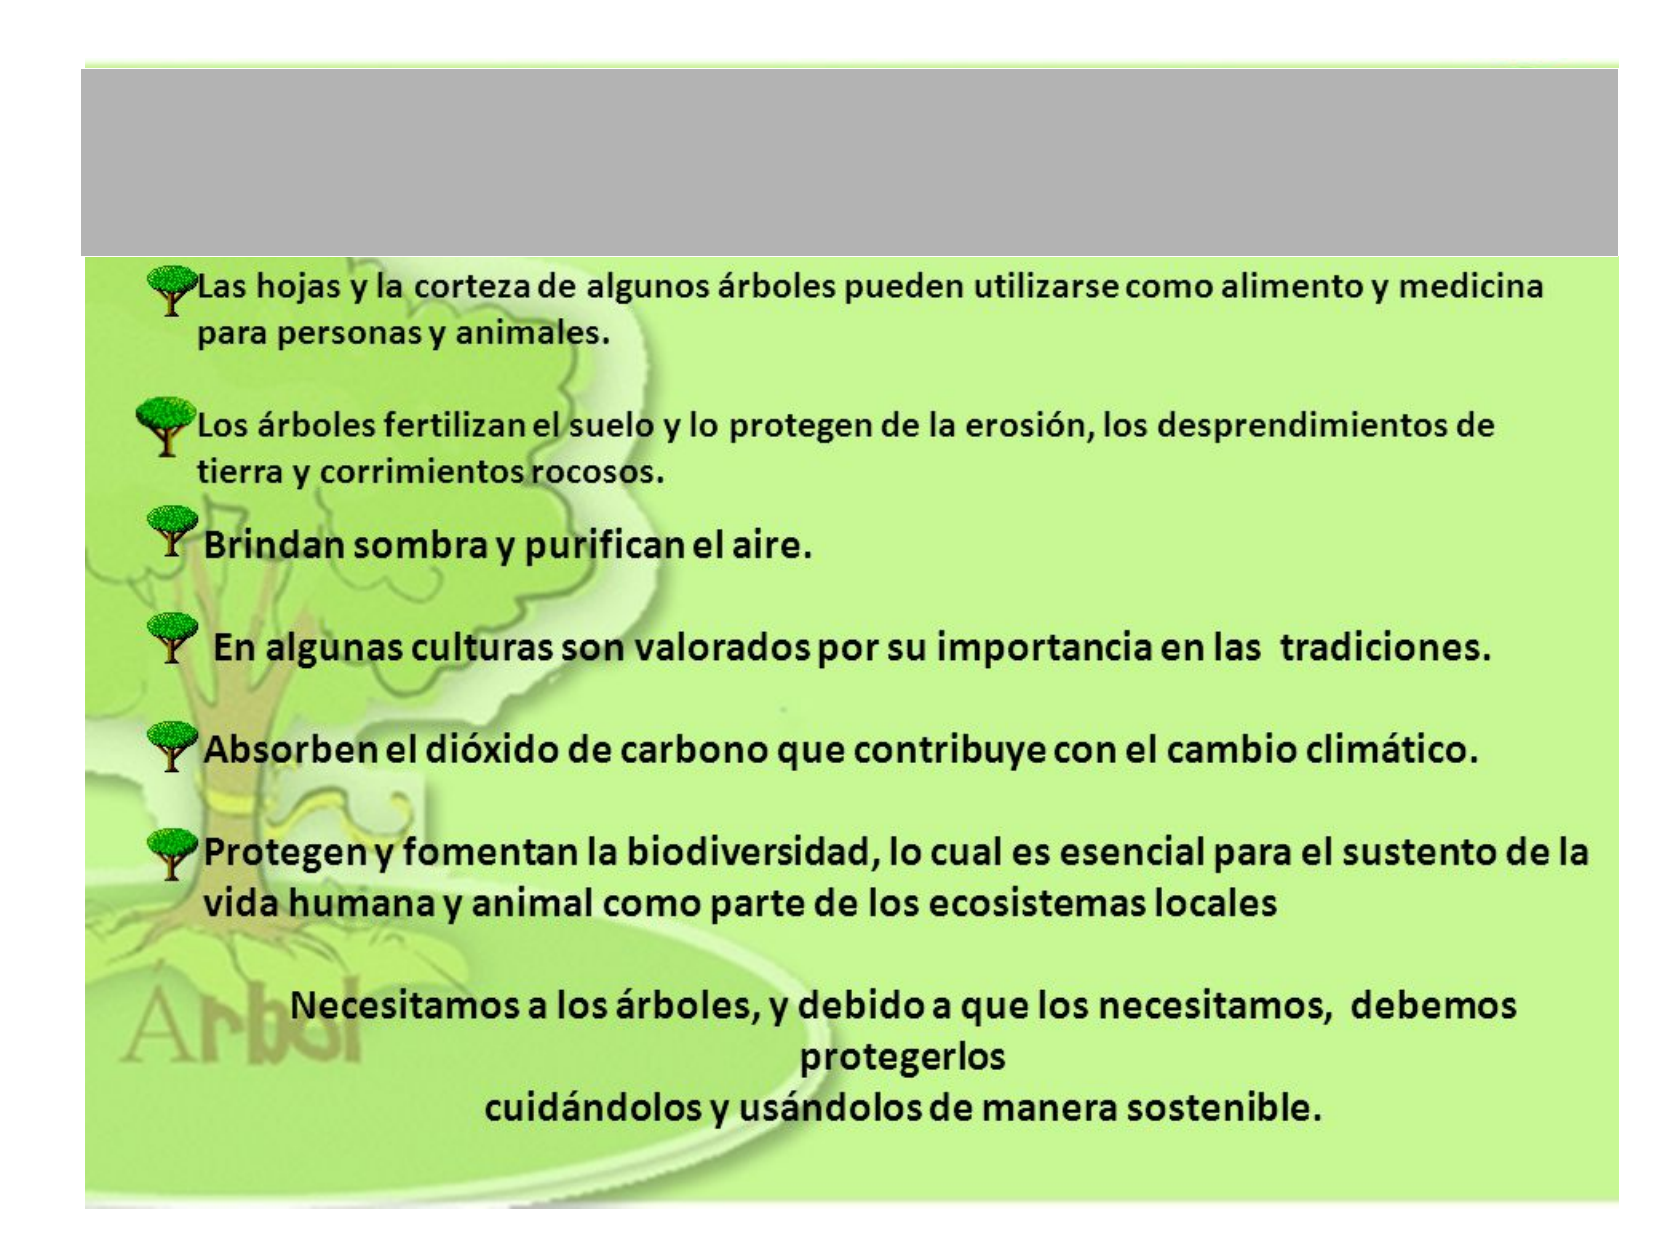

#
| |
| --- |
| |
| --- |